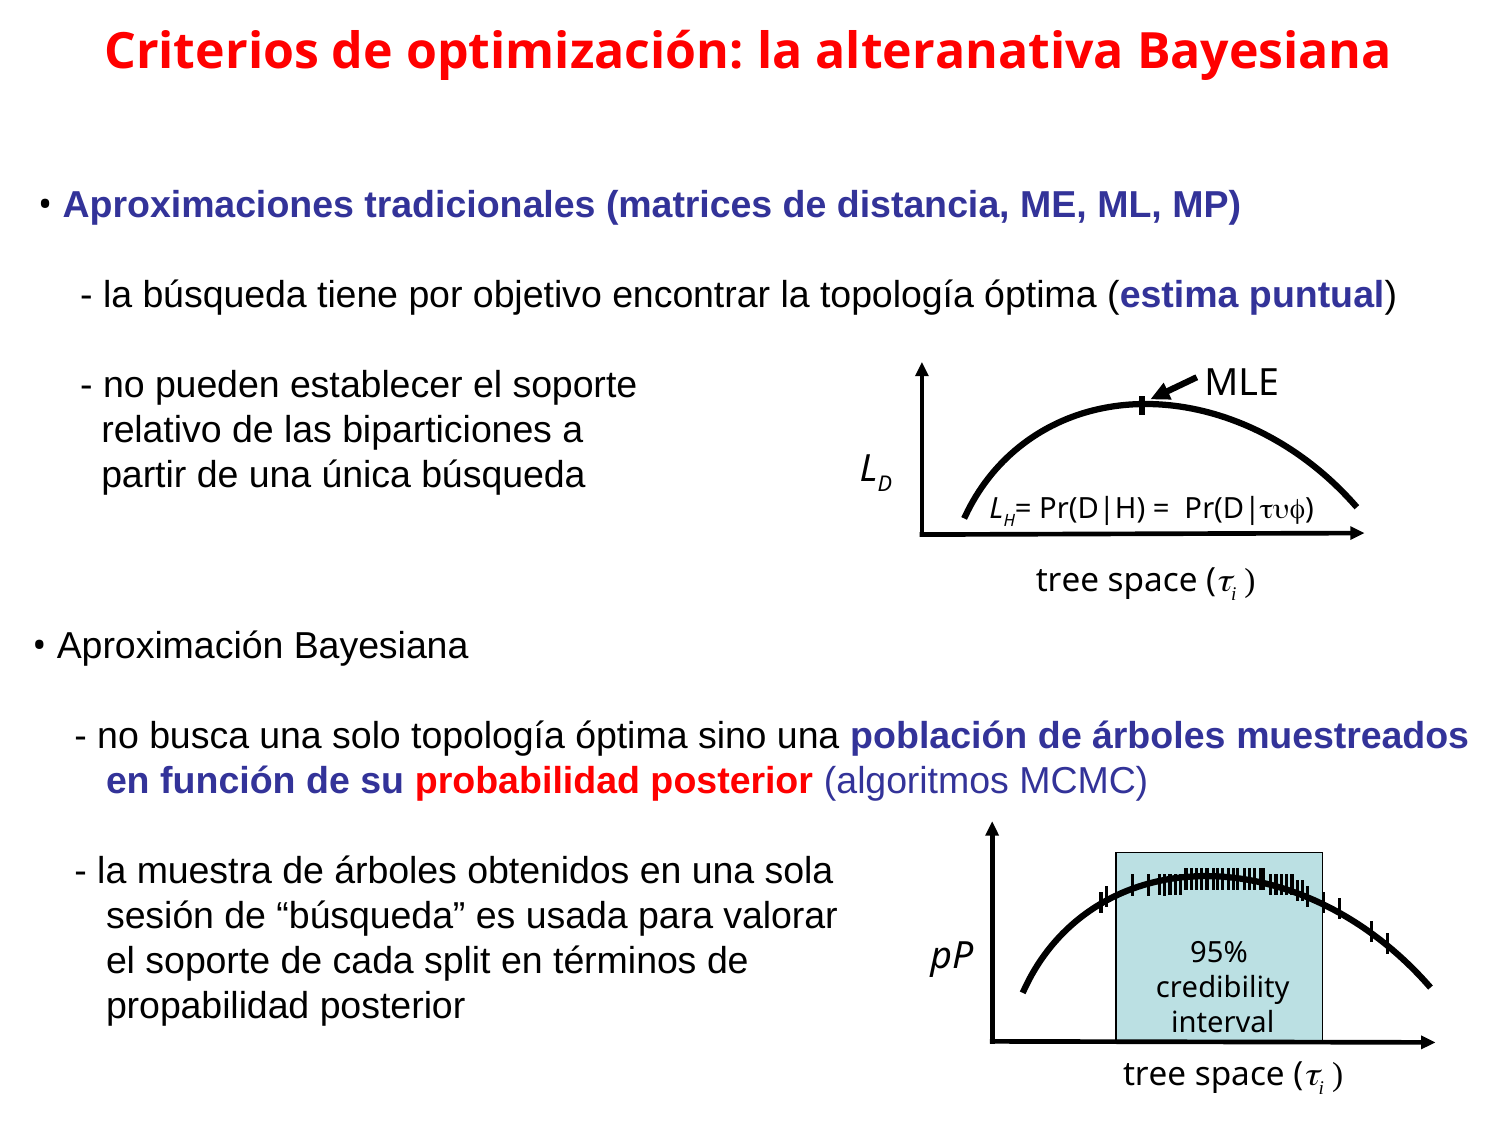

Criterios de optimización: la alteranativa Bayesiana
 Aproximaciones tradicionales (matrices de distancia, ME, ML, MP)
 - la búsqueda tiene por objetivo encontrar la topología óptima (estima puntual)
 - no pueden establecer el soporte
 relativo de las biparticiones a
 partir de una única búsqueda
MLE
LD
LH= Pr(D|H) = Pr(D|)
 tree space (i )
 Aproximación Bayesiana
 - no busca una solo topología óptima sino una población de árboles muestreados
 en función de su probabilidad posterior (algoritmos MCMC)
 - la muestra de árboles obtenidos en una sola
 sesión de “búsqueda” es usada para valorar
 el soporte de cada split en términos de
 propabilidad posterior
pP
95%
credibility
interval
 tree space (i )